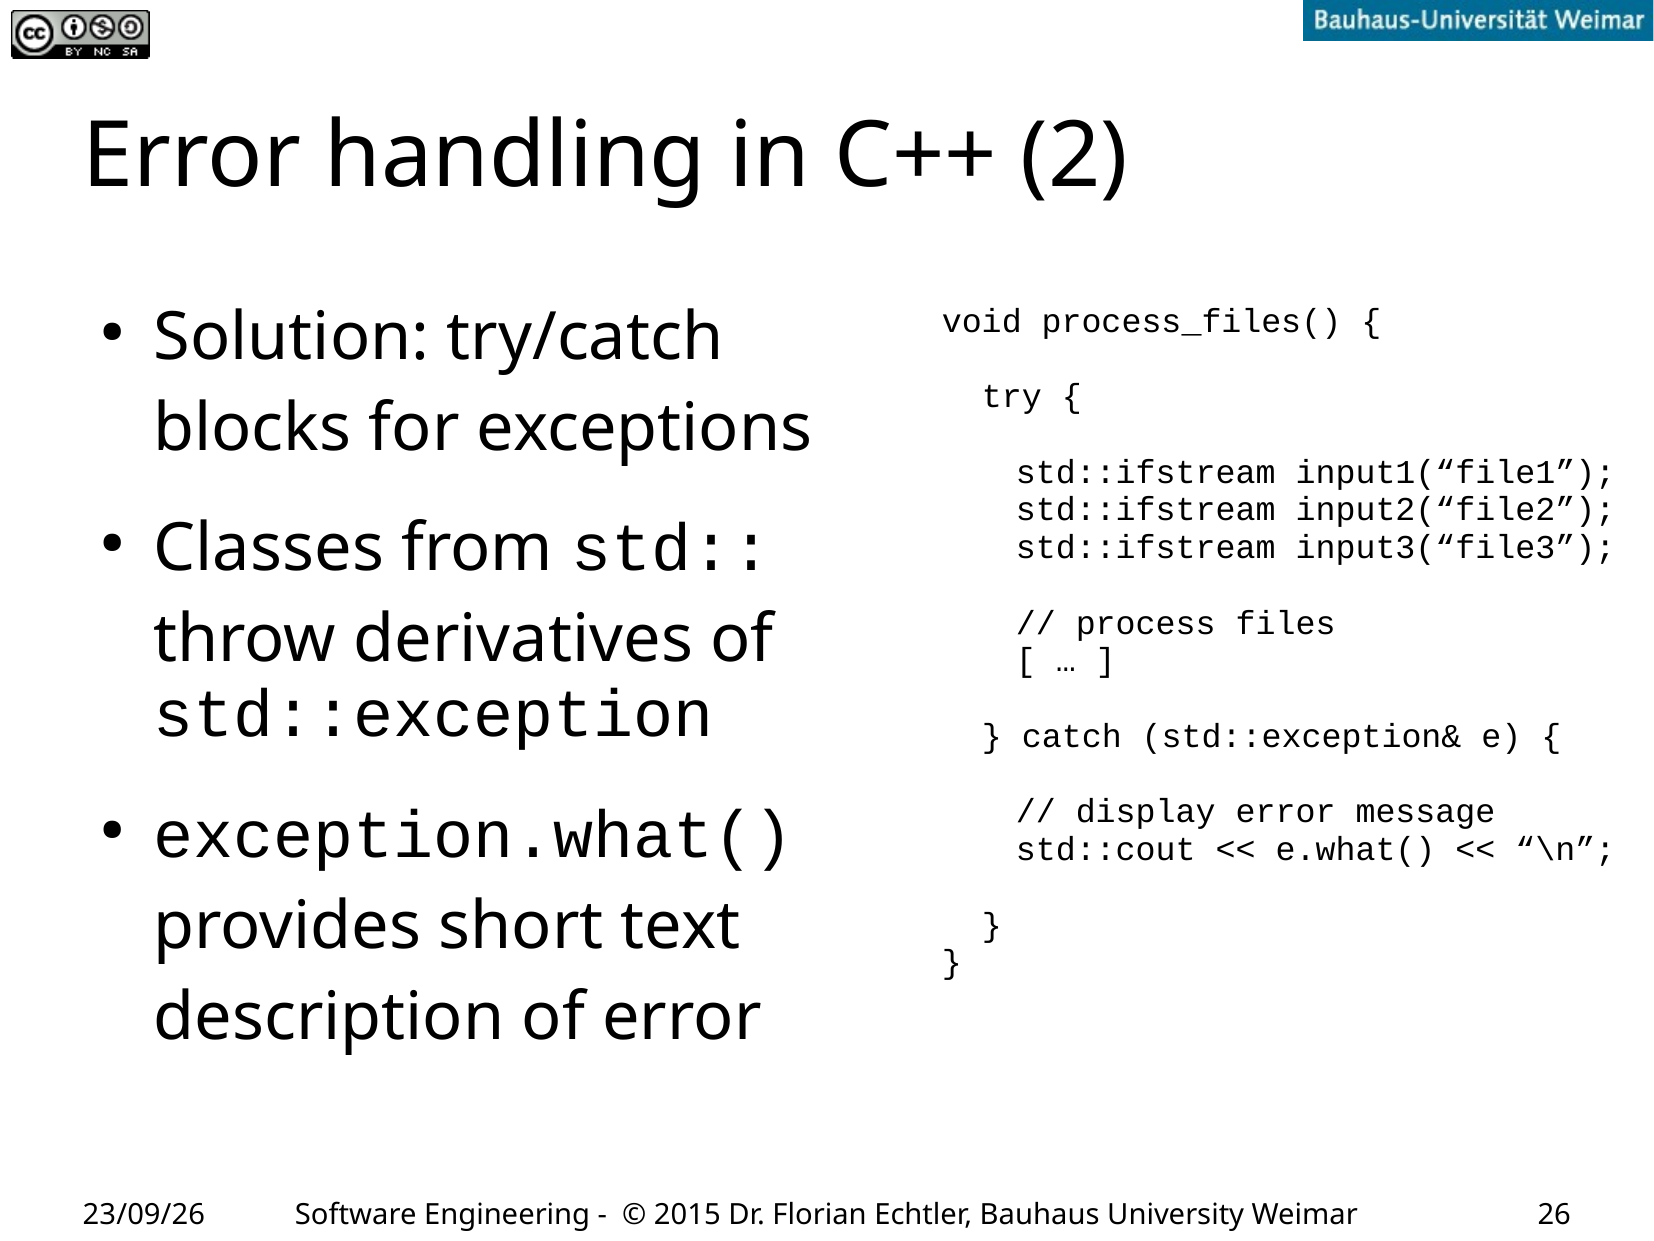

# Error handling in C++ (2)
Solution: try/catch blocks for exceptions
Classes from std:: throw derivatives of std::exception
exception.what() provides short text description of error
void process_files() {
 try {
	std::ifstream input1(“file1”);
	std::ifstream input2(“file2”);
	std::ifstream input3(“file3”);
	// process files
	[ … ]
 } catch (std::exception& e) {
	// display error message
	std::cout << e.what() << “\n”;
 }
}
Software Engineering - © 2015 Dr. Florian Echtler, Bauhaus University Weimar
26